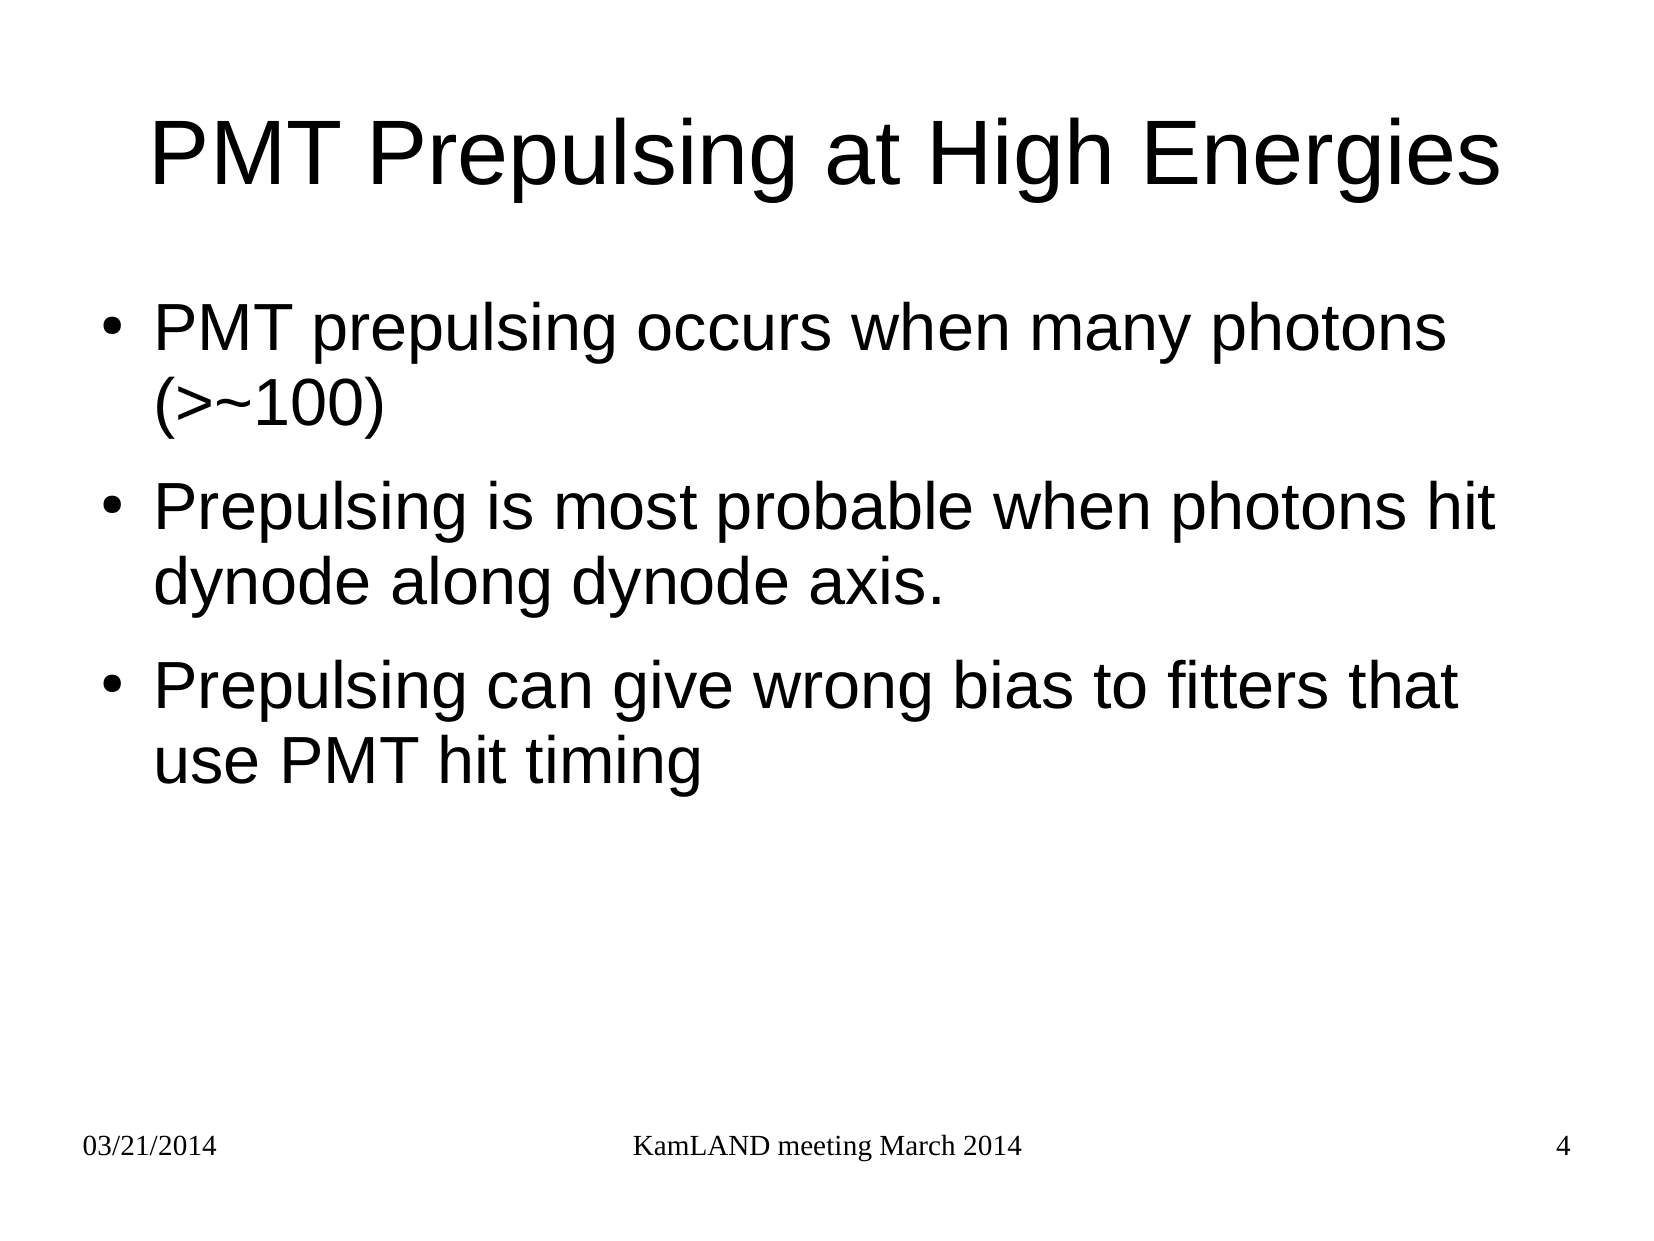

# PMT Prepulsing at High Energies
PMT prepulsing occurs when many photons (>~100)
Prepulsing is most probable when photons hit dynode along dynode axis.
Prepulsing can give wrong bias to fitters that use PMT hit timing
03/21/2014
KamLAND meeting March 2014
4